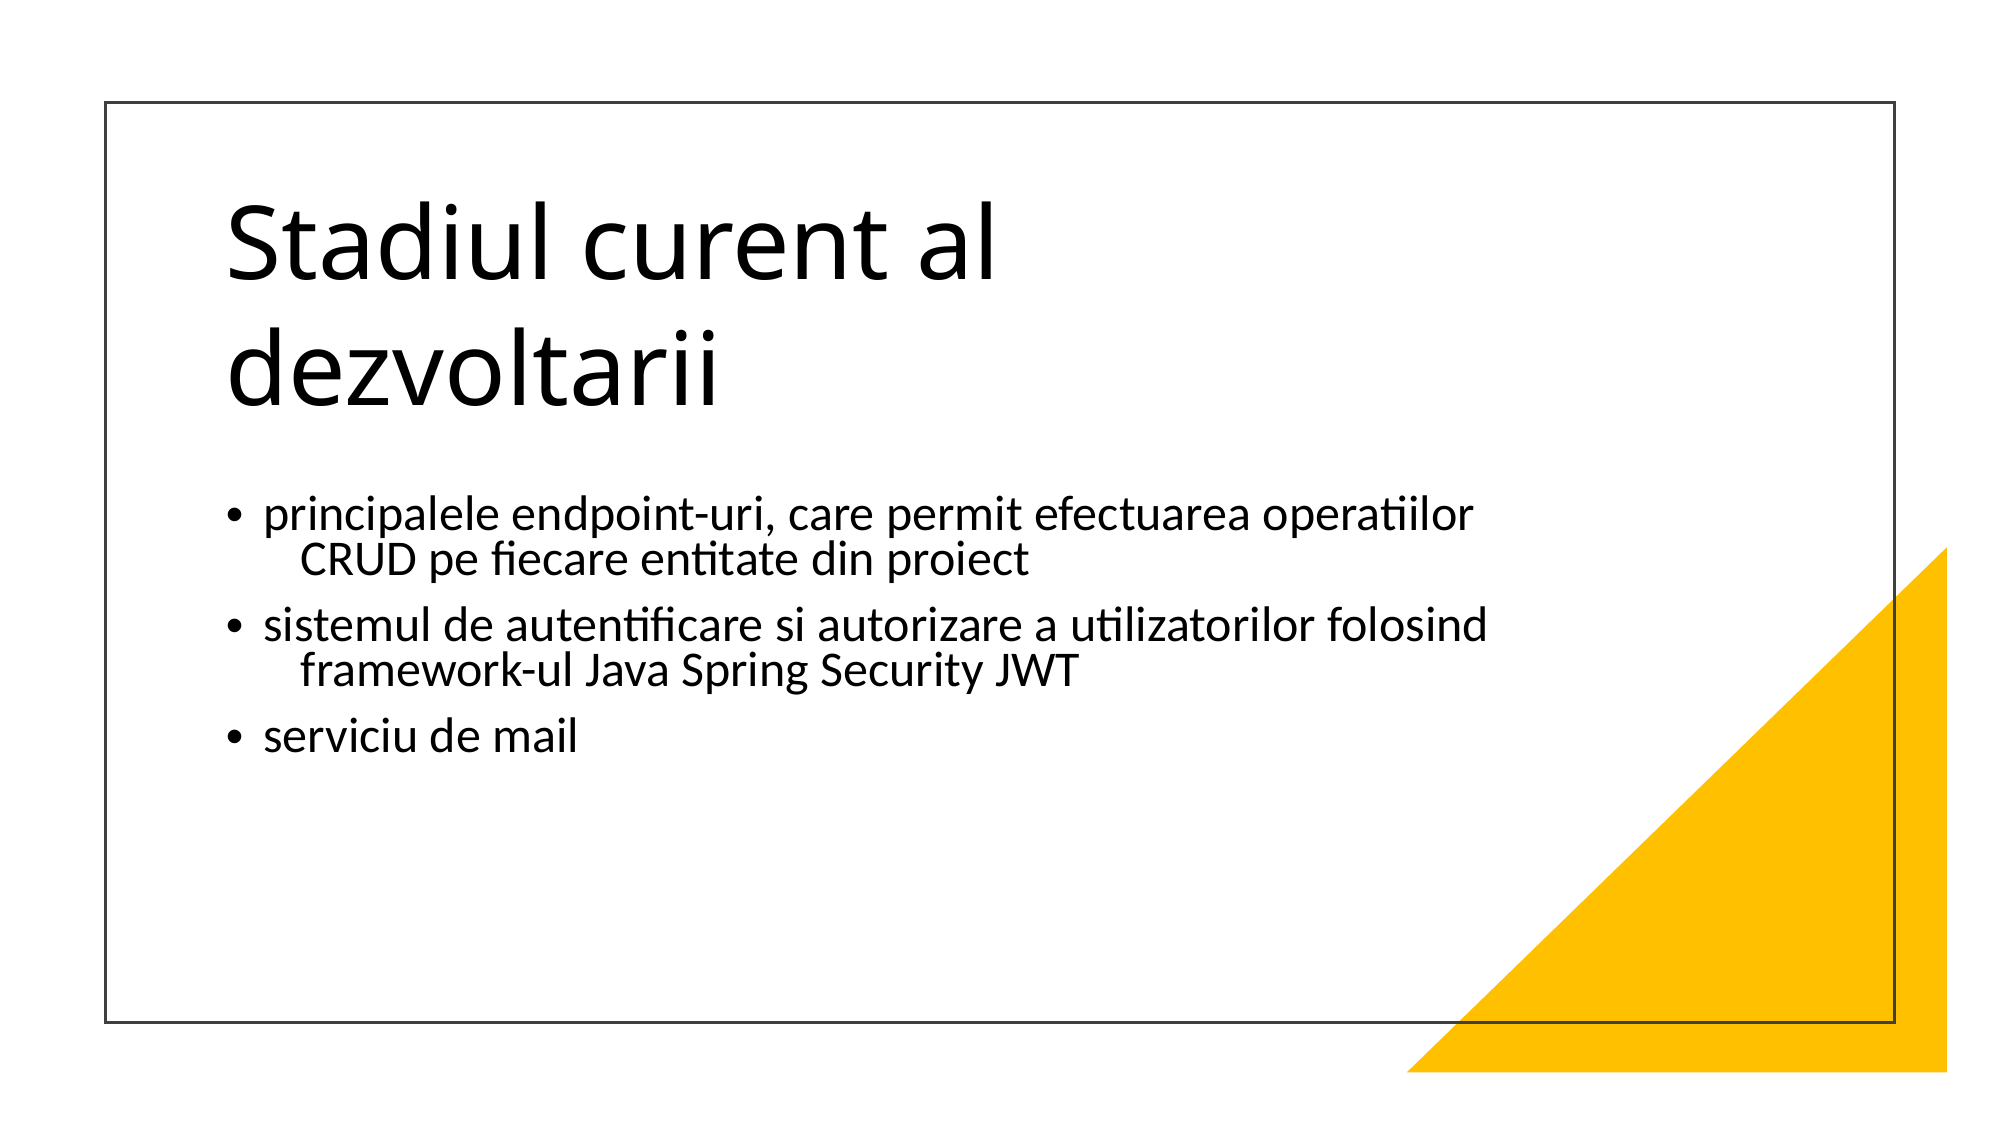

# Stadiul curent al dezvoltarii
principalele endpoint-uri, care permit efectuarea operatiilor CRUD pe fiecare entitate din proiect
sistemul de autentificare si autorizare a utilizatorilor folosind framework-ul Java Spring Security JWT
serviciu de mail